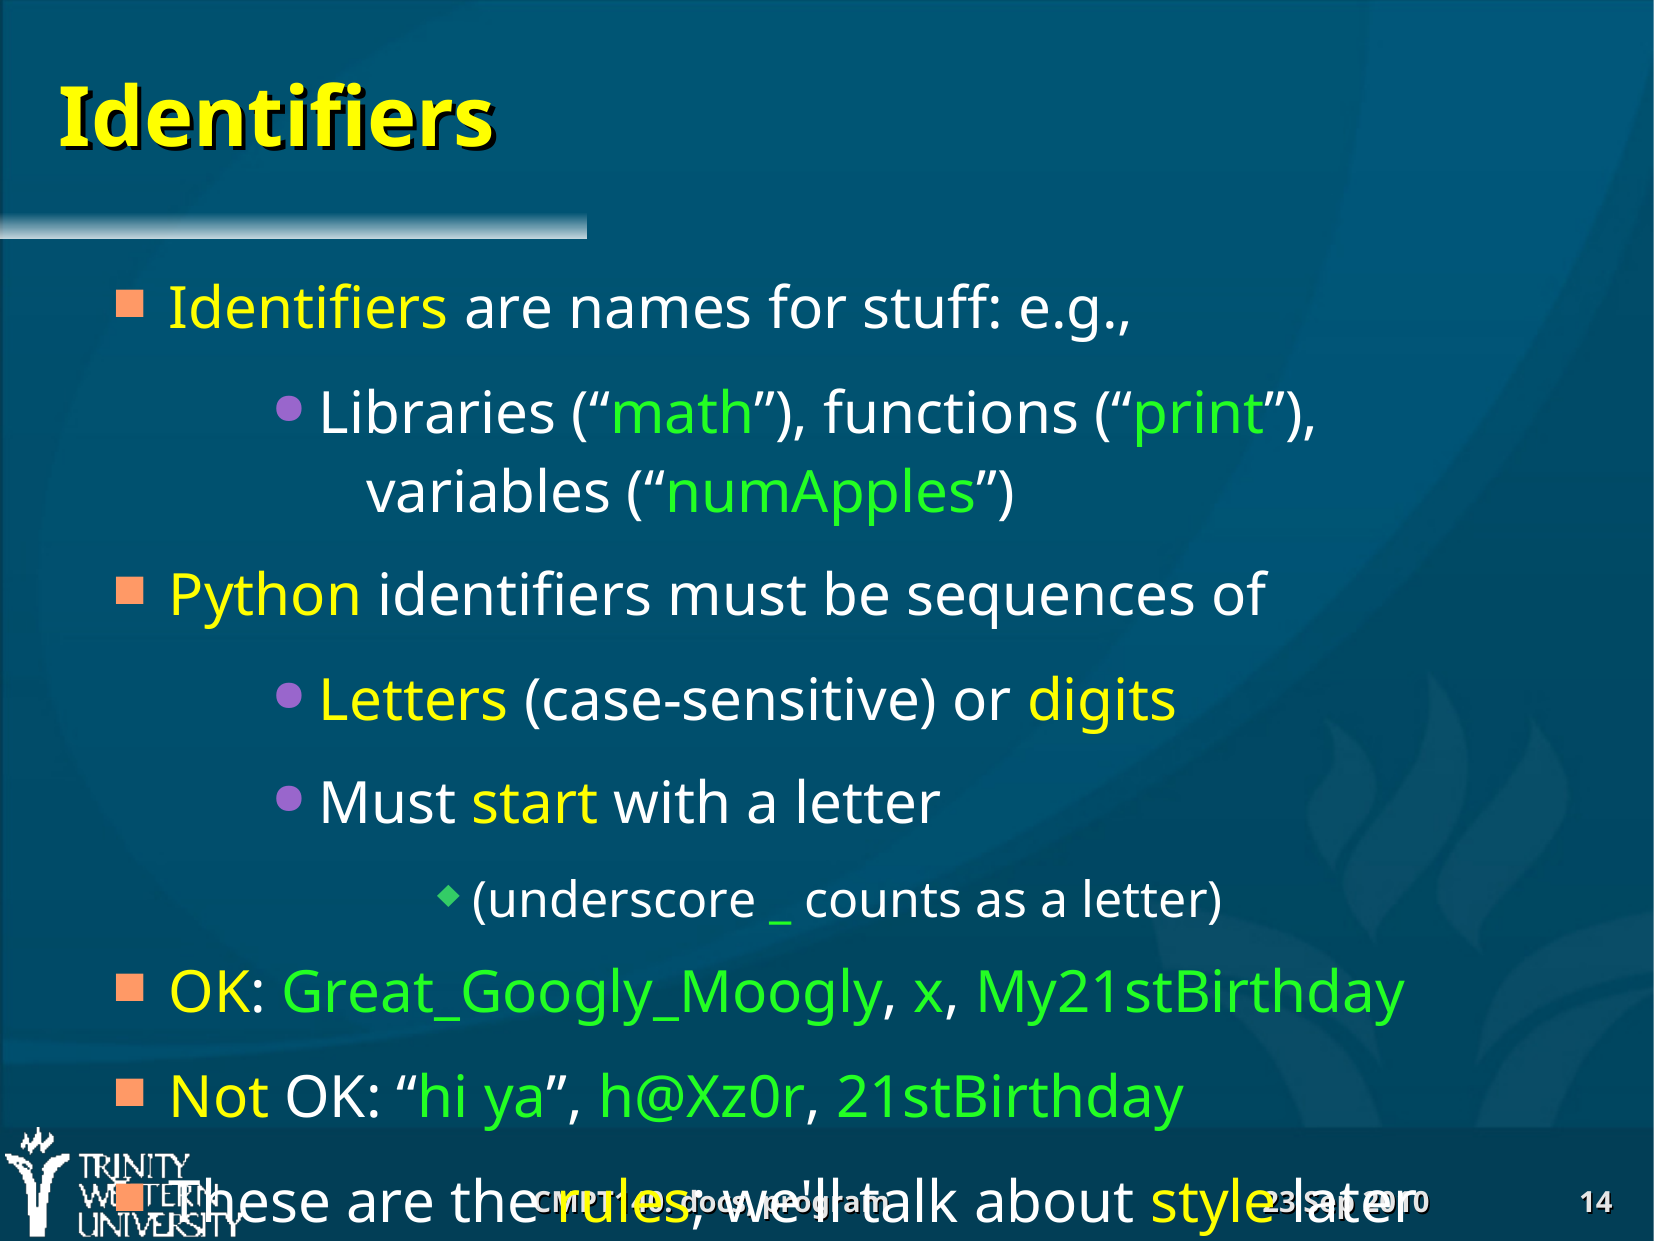

# Identifiers
Identifiers are names for stuff: e.g.,
Libraries (“math”), functions (“print”),
variables (“numApples”)
Python identifiers must be sequences of
Letters (case-sensitive) or digits
Must start with a letter
(underscore _ counts as a letter)
OK: Great_Googly_Moogly, x, My21stBirthday
Not OK: “hi ya”, h@Xz0r, 21stBirthday
These are the rules; we'll talk about style later
CMPT140: docs, program
23 Sep 2010
14